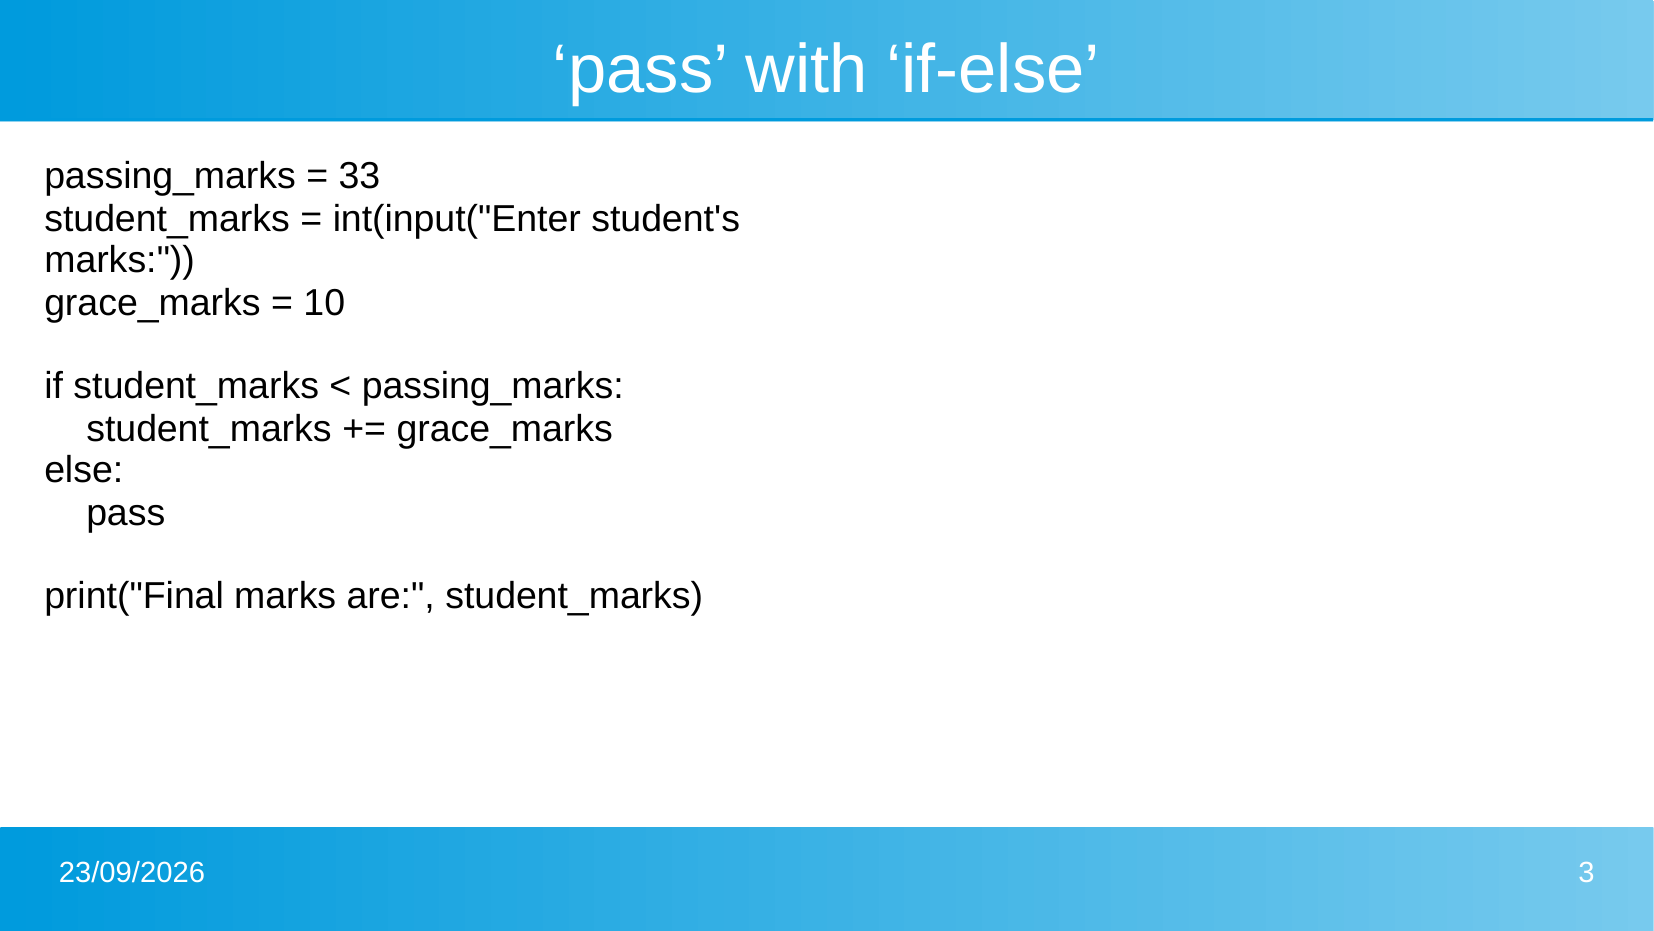

# ‘pass’ with ‘if-else’
passing_marks = 33
student_marks = int(input("Enter student's marks:"))
grace_marks = 10
if student_marks < passing_marks:
 student_marks += grace_marks
else:
 pass
print("Final marks are:", student_marks)
3